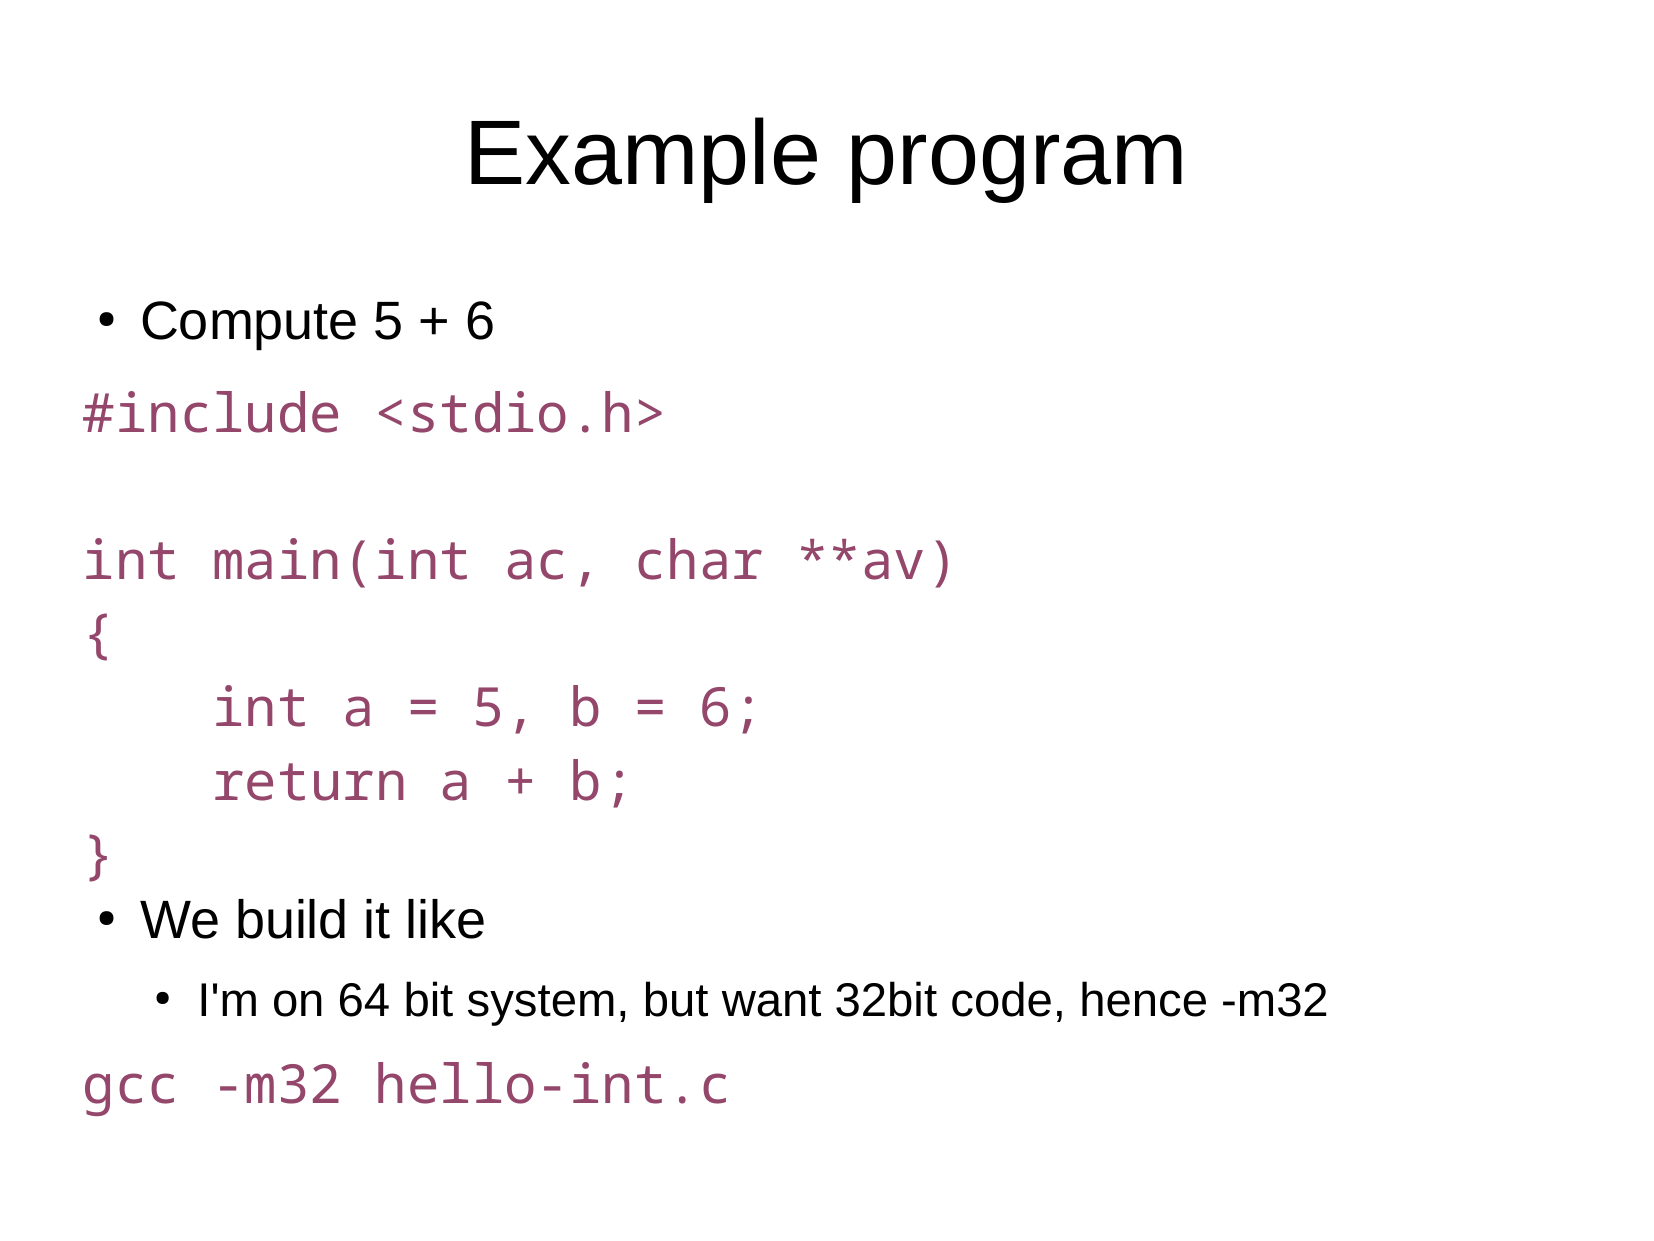

# Example program
Compute 5 + 6
#include <stdio.h>
int main(int ac, char **av)
{
 int a = 5, b = 6;
 return a + b;
}
We build it like
I'm on 64 bit system, but want 32bit code, hence -m32
gcc -m32 hello-int.c